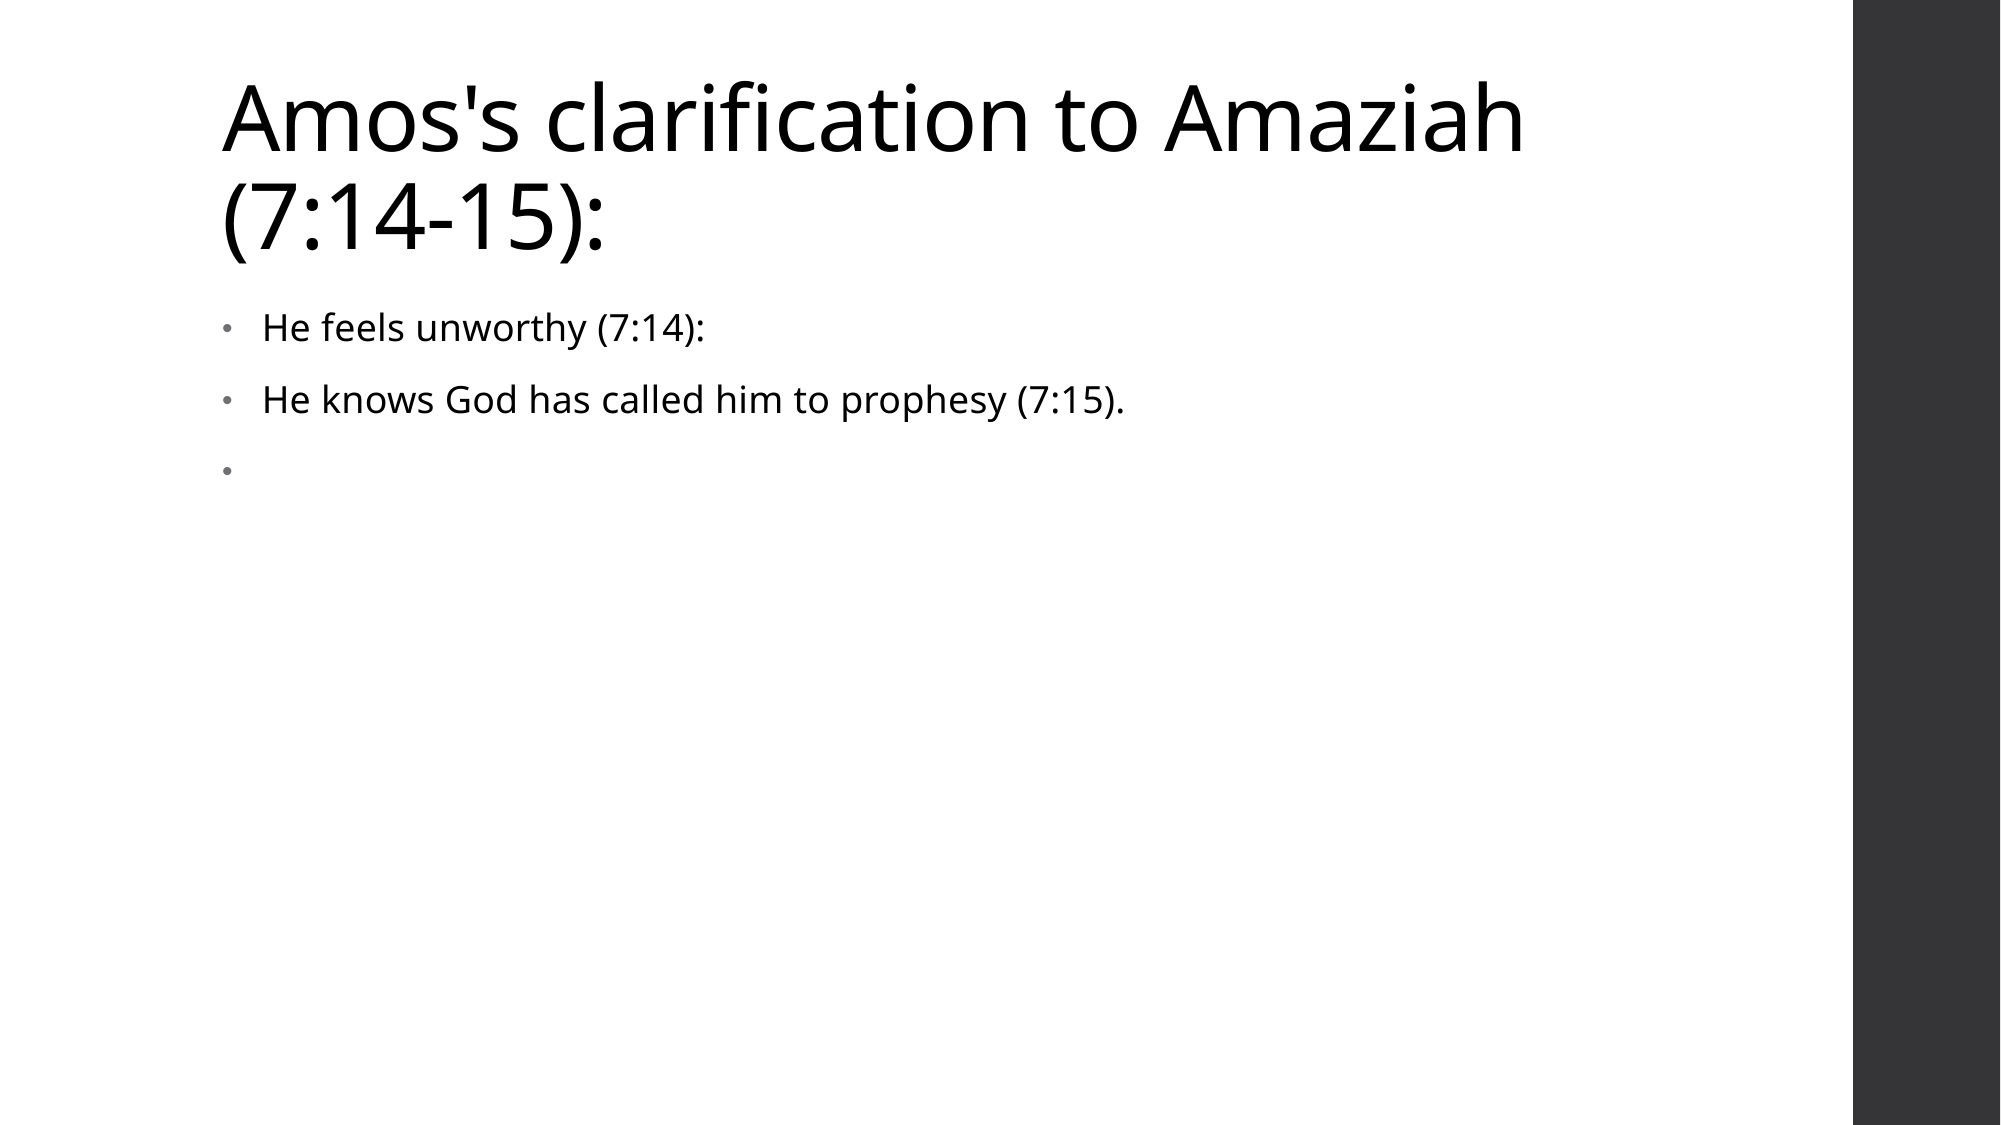

# Amos's clarification to Amaziah (7:14-15):
 He feels unworthy (7:14):
 He knows God has called him to prophesy (7:15).